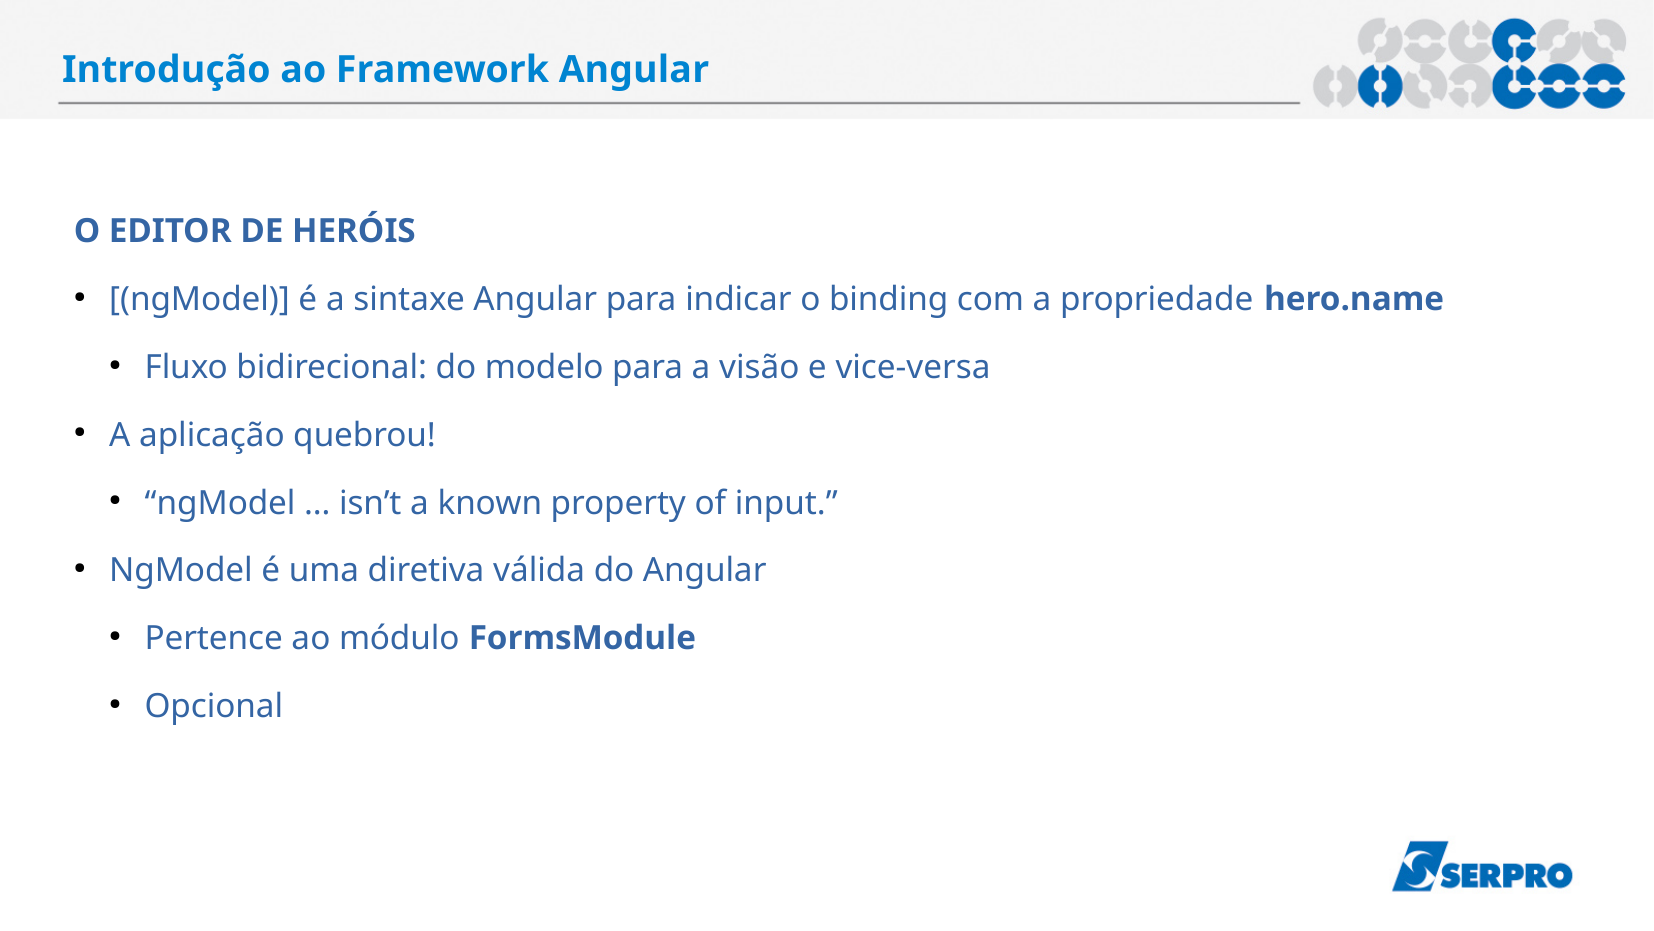

Introdução ao Framework Angular
O EDITOR DE HERÓIS
[(ngModel)] é a sintaxe Angular para indicar o binding com a propriedade hero.name
Fluxo bidirecional: do modelo para a visão e vice-versa
A aplicação quebrou!
“ngModel … isn’t a known property of input.”
NgModel é uma diretiva válida do Angular
Pertence ao módulo FormsModule
Opcional